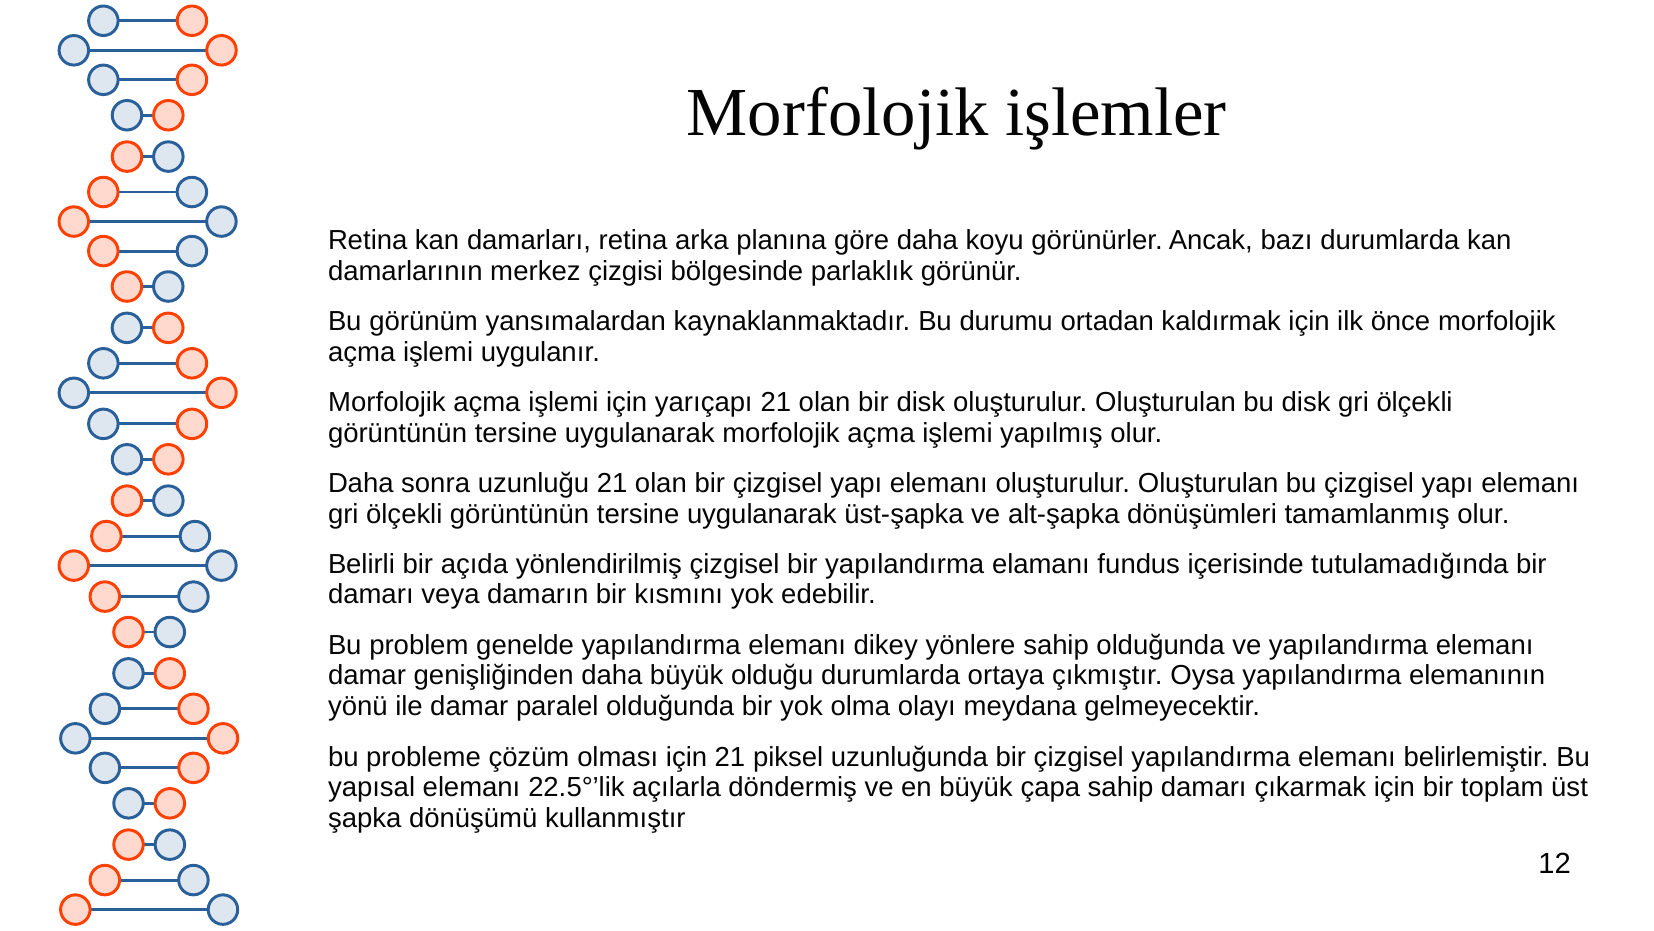

# Morfolojik işlemler
Retina kan damarları, retina arka planına göre daha koyu görünürler. Ancak, bazı durumlarda kan damarlarının merkez çizgisi bölgesinde parlaklık görünür.
Bu görünüm yansımalardan kaynaklanmaktadır. Bu durumu ortadan kaldırmak için ilk önce morfolojik açma işlemi uygulanır.
Morfolojik açma işlemi için yarıçapı 21 olan bir disk oluşturulur. Oluşturulan bu disk gri ölçekli görüntünün tersine uygulanarak morfolojik açma işlemi yapılmış olur.
Daha sonra uzunluğu 21 olan bir çizgisel yapı elemanı oluşturulur. Oluşturulan bu çizgisel yapı elemanı gri ölçekli görüntünün tersine uygulanarak üst-şapka ve alt-şapka dönüşümleri tamamlanmış olur.
Belirli bir açıda yönlendirilmiş çizgisel bir yapılandırma elamanı fundus içerisinde tutulamadığında bir damarı veya damarın bir kısmını yok edebilir.
Bu problem genelde yapılandırma elemanı dikey yönlere sahip olduğunda ve yapılandırma elemanı damar genişliğinden daha büyük olduğu durumlarda ortaya çıkmıştır. Oysa yapılandırma elemanının yönü ile damar paralel olduğunda bir yok olma olayı meydana gelmeyecektir.
bu probleme çözüm olması için 21 piksel uzunluğunda bir çizgisel yapılandırma elemanı belirlemiştir. Bu yapısal elemanı 22.5°’lik açılarla döndermiş ve en büyük çapa sahip damarı çıkarmak için bir toplam üst şapka dönüşümü kullanmıştır
12